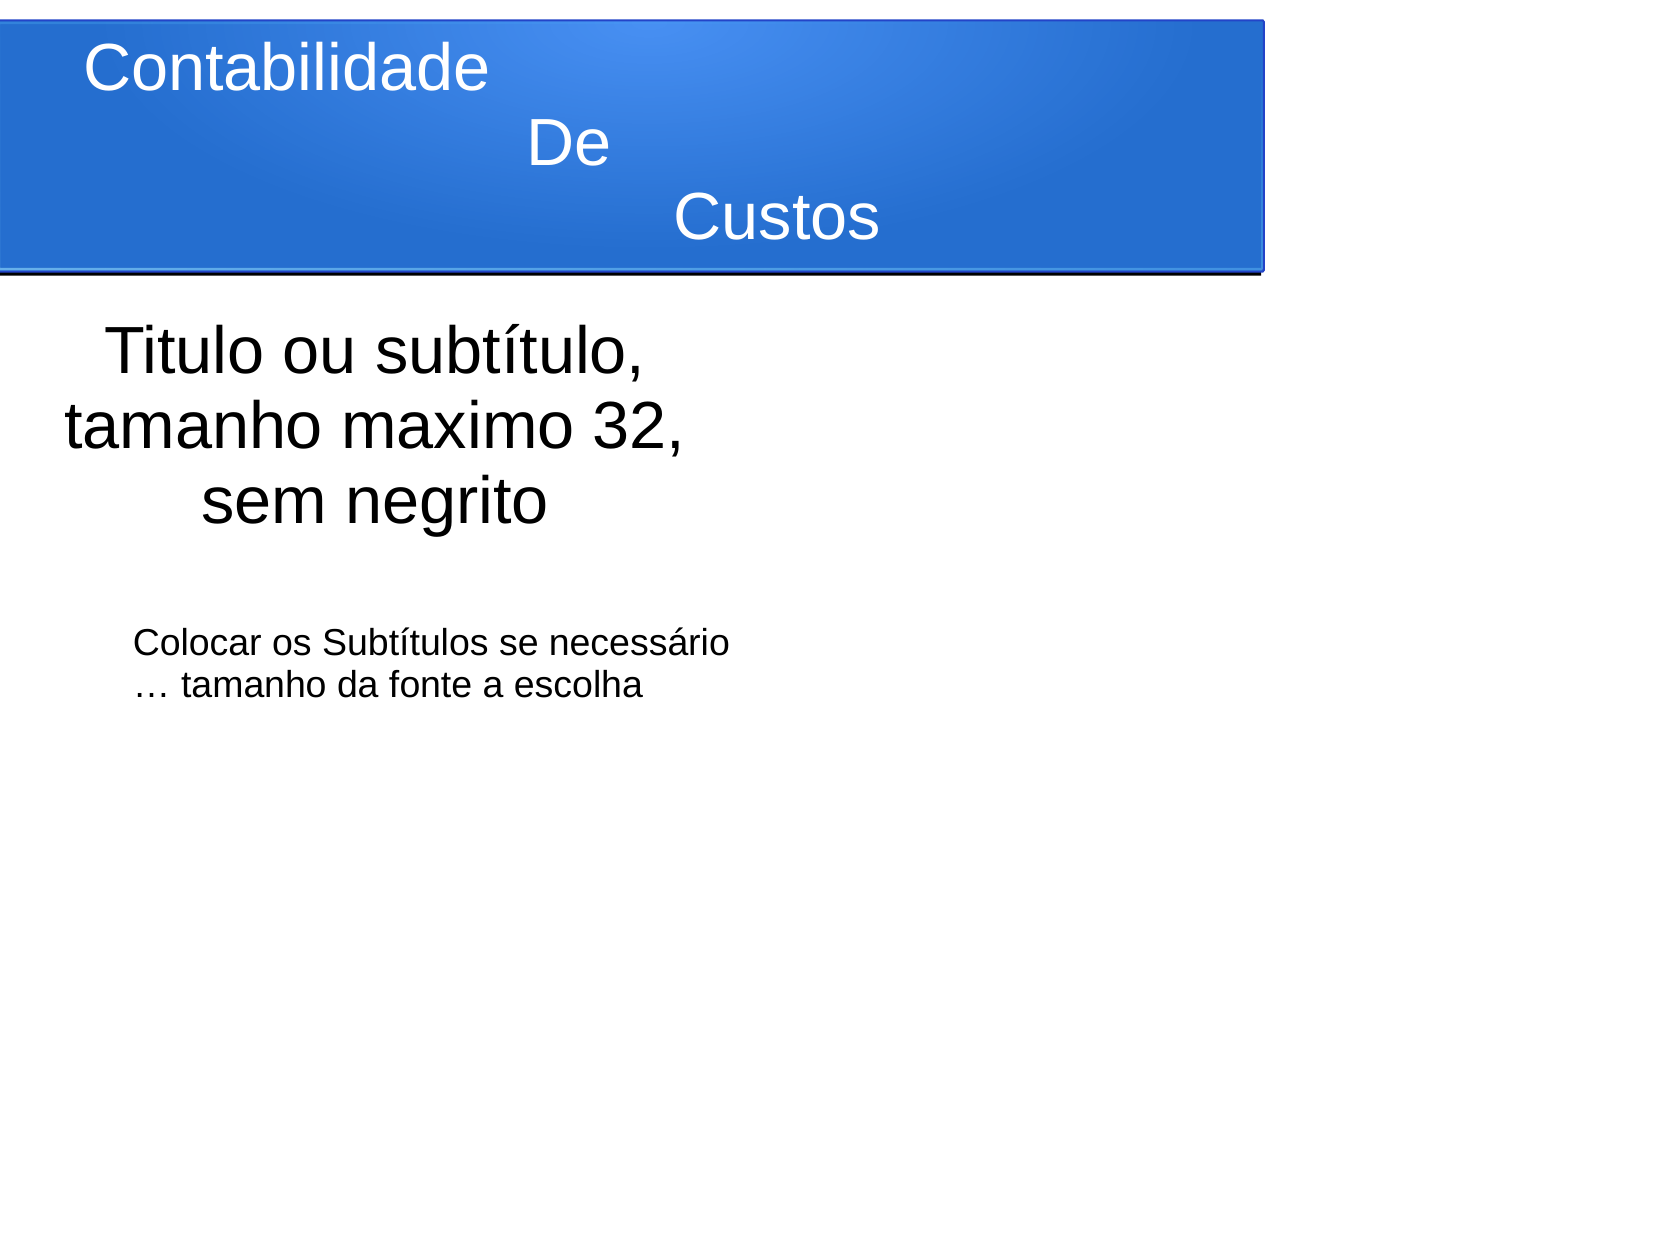

Contabilidade
						De
								Custos
# Titulo ou subtítulo, tamanho maximo 32, sem negrito
Colocar os Subtítulos se necessário
… tamanho da fonte a escolha